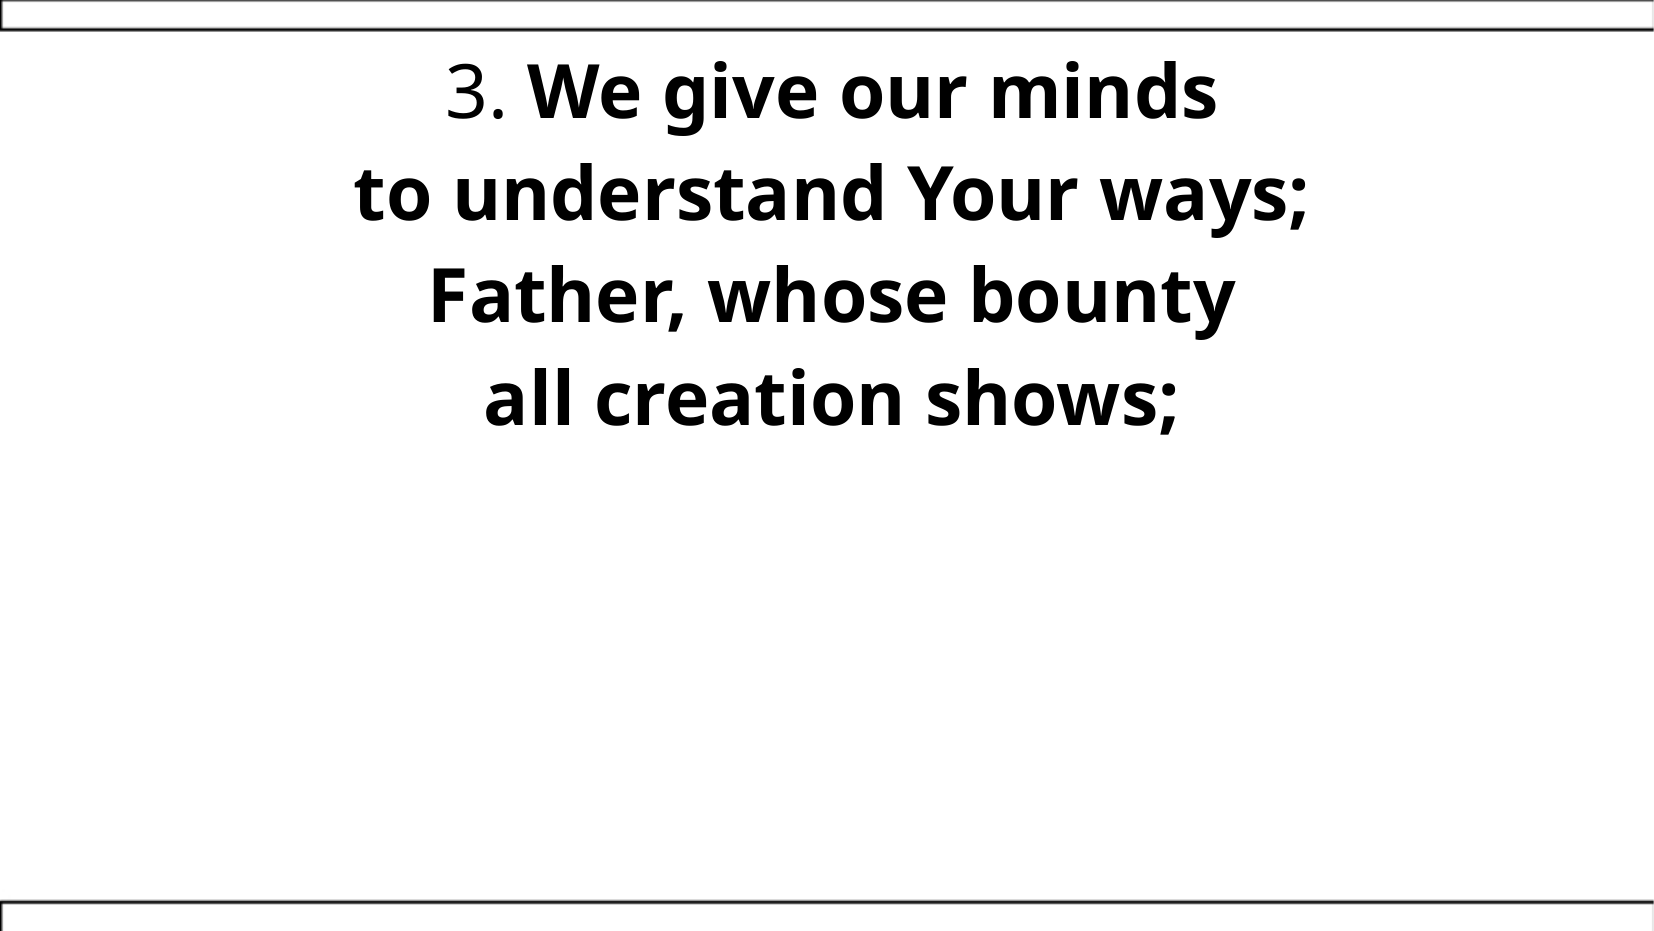

3. We give our minds
to understand Your ways;
Father, whose bounty
all creation shows;